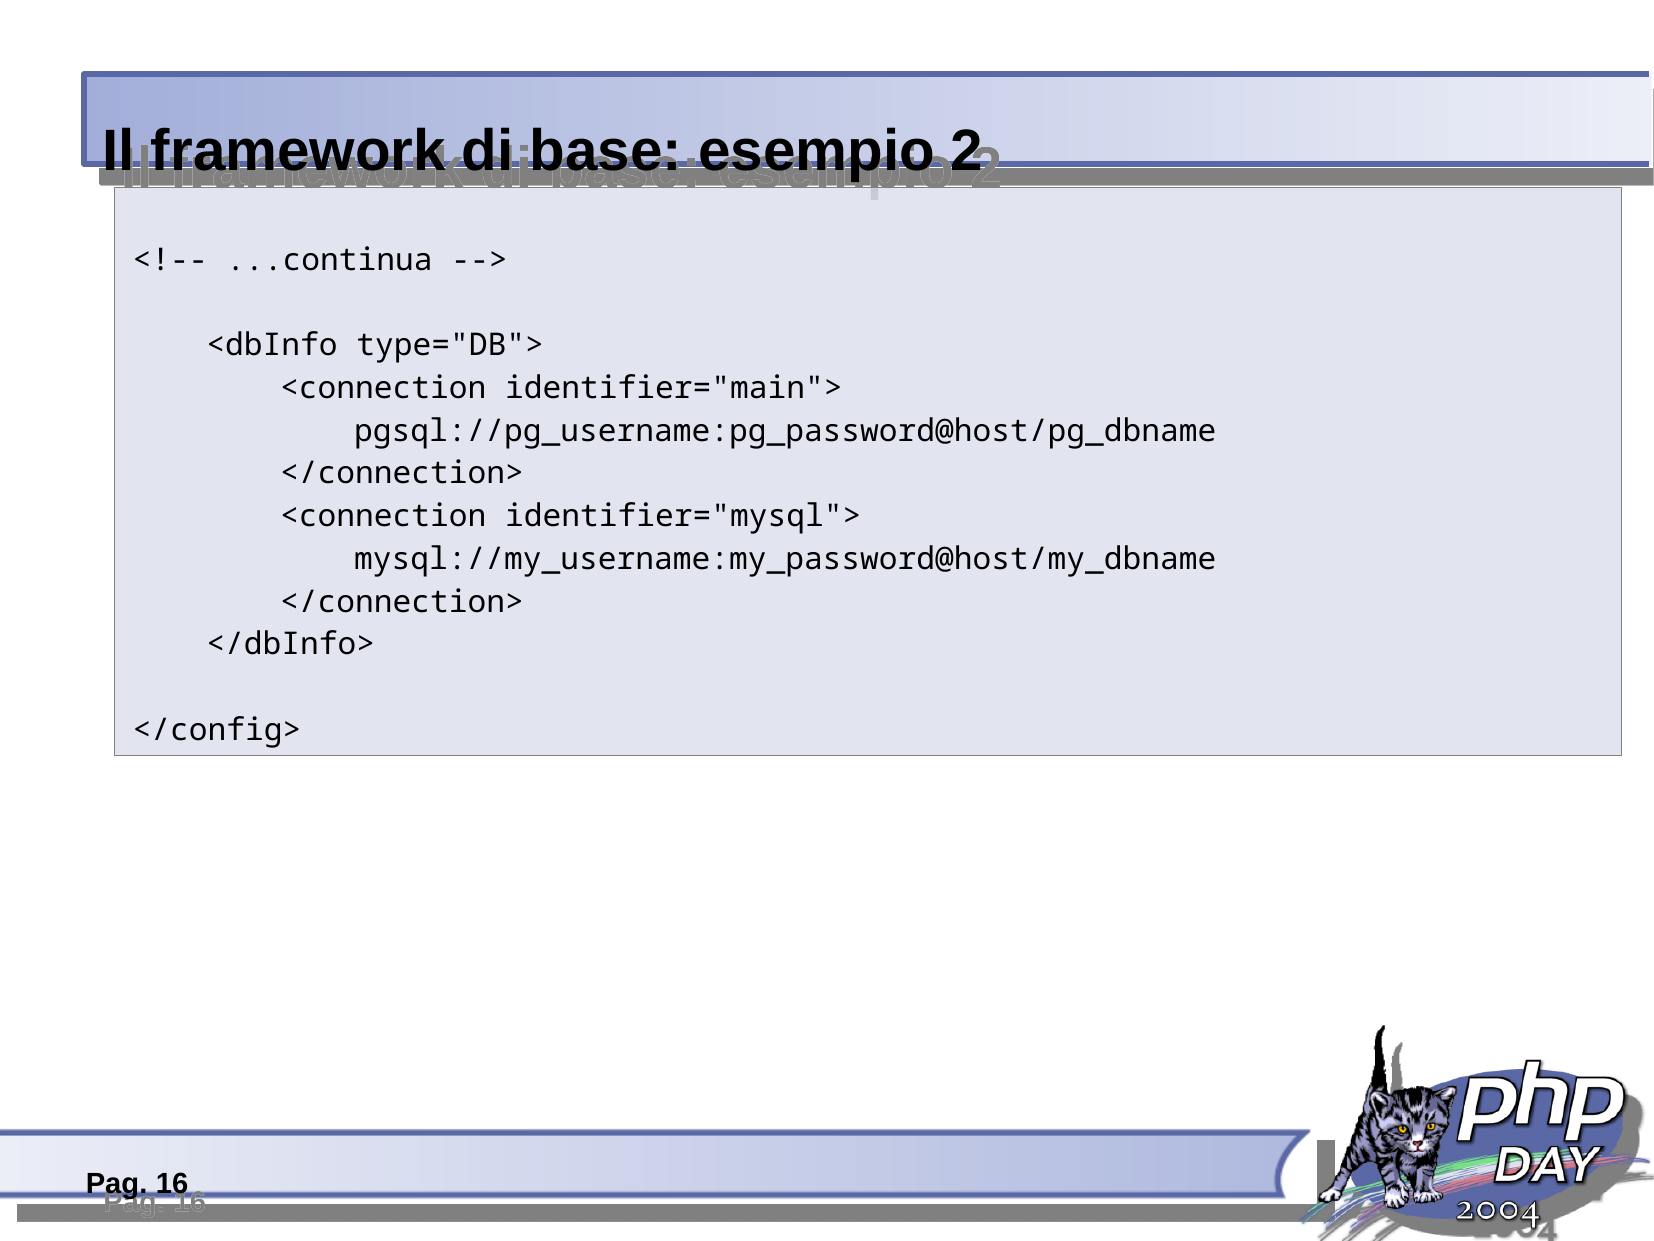

Il framework di base: esempio 2
<!-- ...continua -->
	<dbInfo type="DB">
		<connection identifier="main">
			pgsql://pg_username:pg_password@host/pg_dbname
		</connection>
		<connection identifier="mysql">
			mysql://my_username:my_password@host/my_dbname
		</connection>
	</dbInfo>
</config>